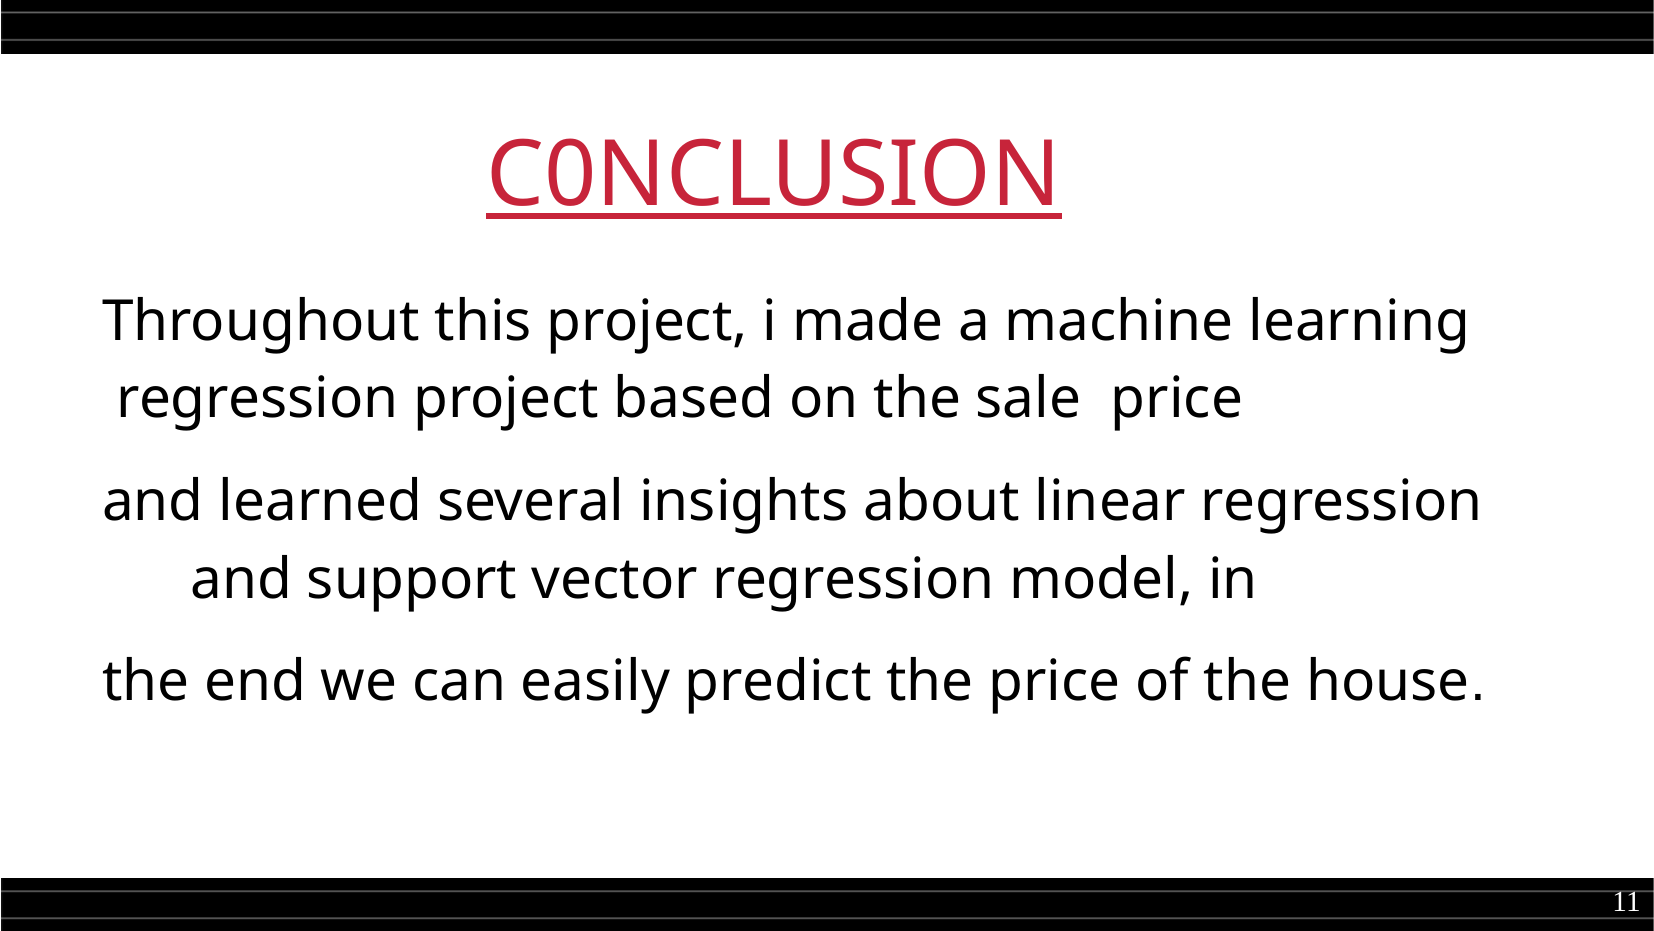

# C0NCLUSION
Throughout this project, i made a machine learning regression project based on the sale price
and learned several insights about linear regression and support vector regression model, in
the end we can easily predict the price of the house.